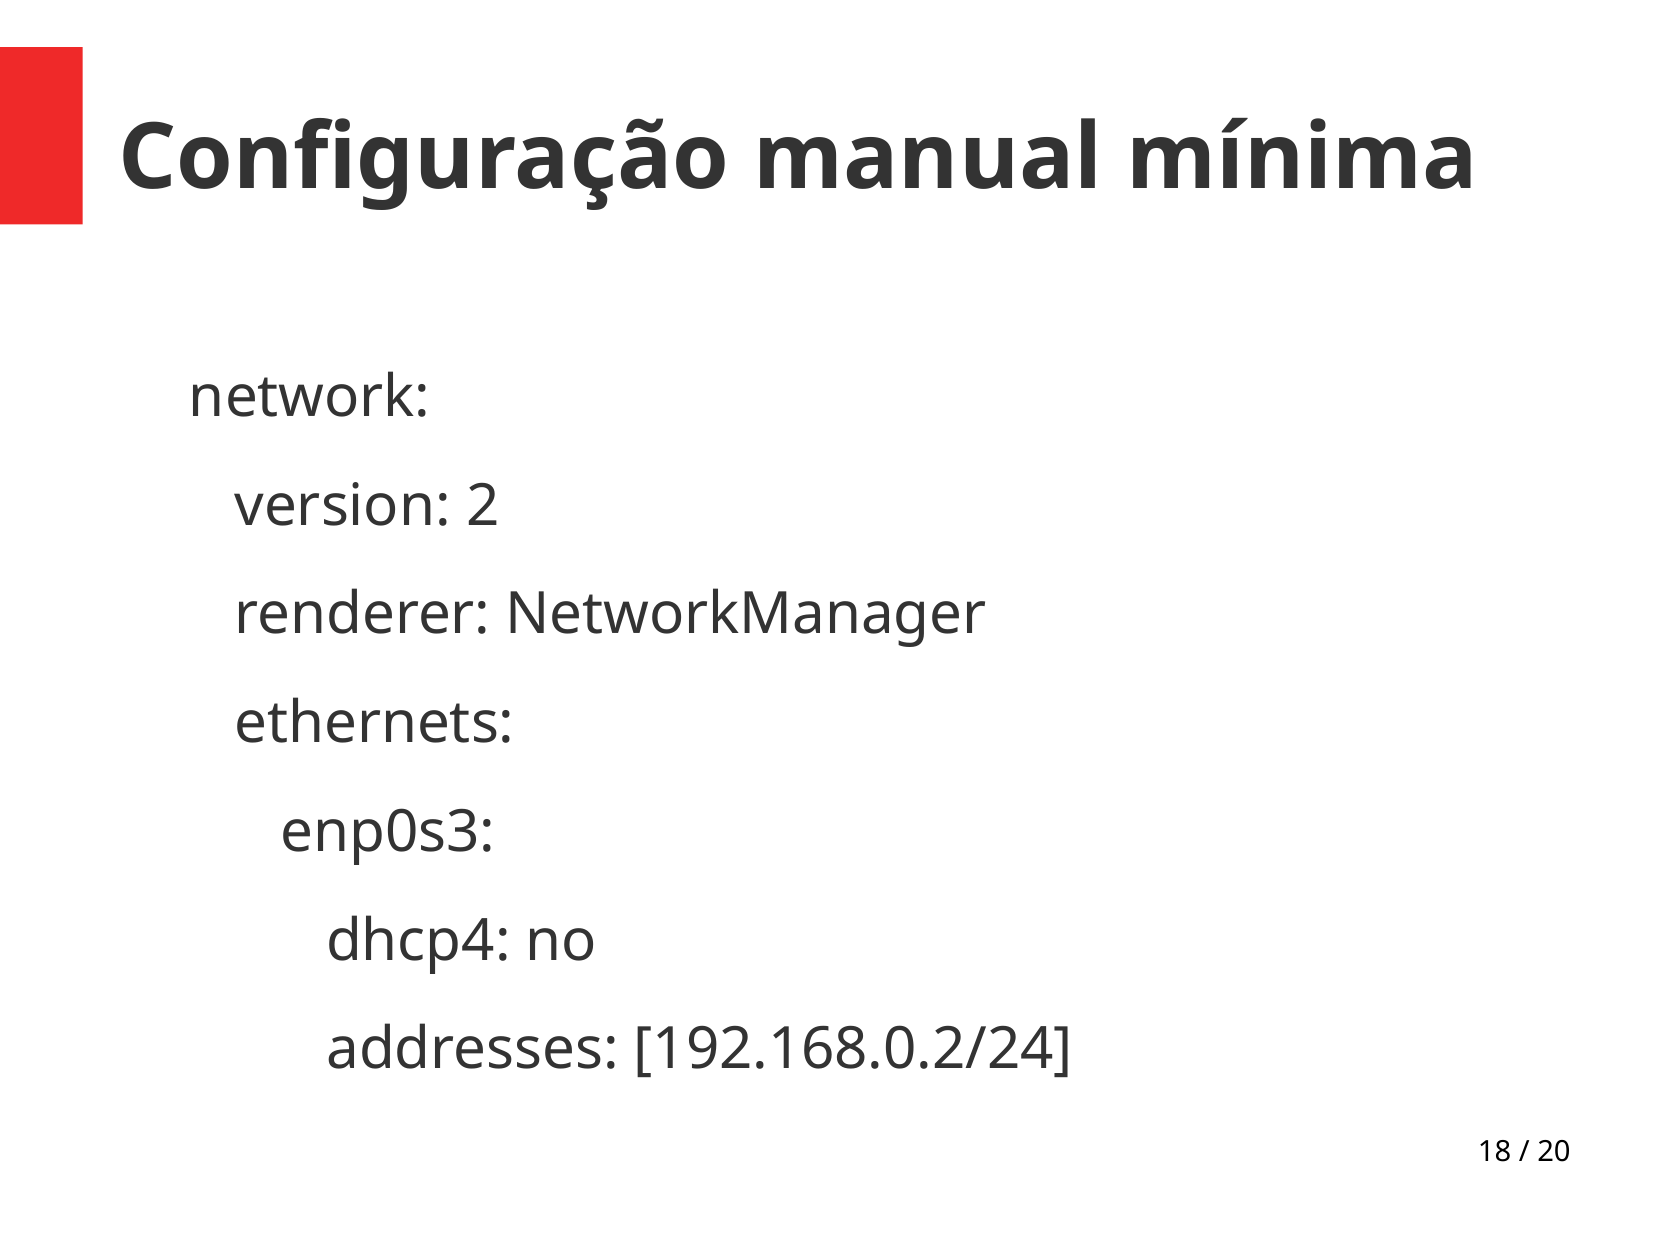

# Configuração manual mínima
network:
 version: 2
 renderer: NetworkManager
 ethernets:
 enp0s3:
 dhcp4: no
 addresses: [192.168.0.2/24]
18